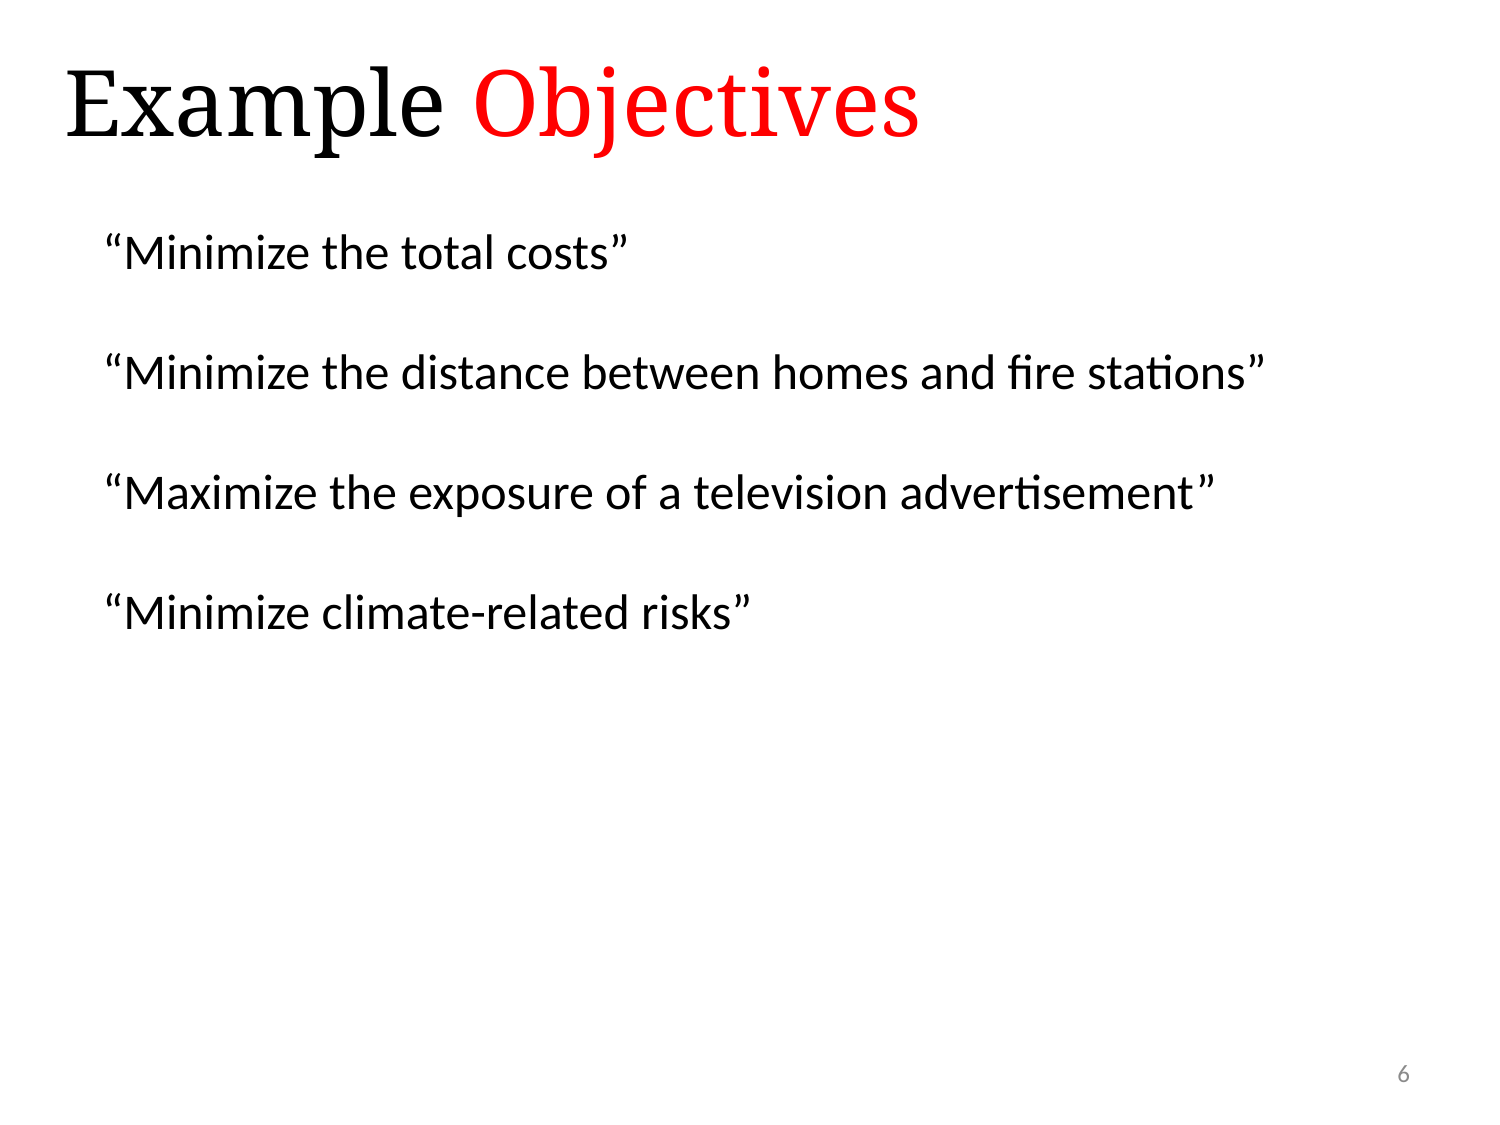

Example Objectives
“Minimize the total costs”
“Minimize the distance between homes and fire stations”
“Maximize the exposure of a television advertisement”
“Minimize climate-related risks”